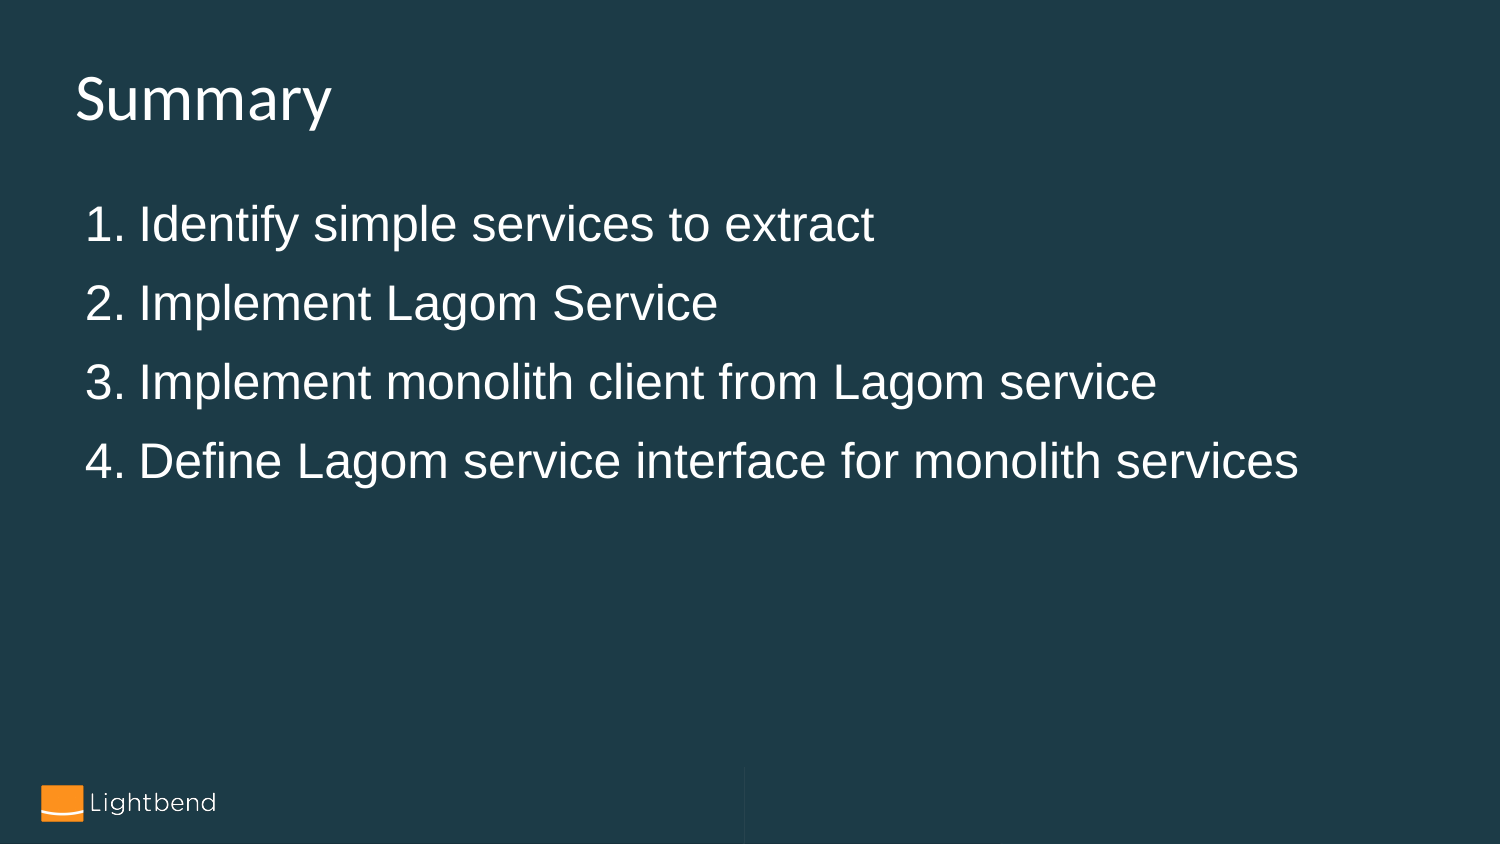

# Summary
Identify simple services to extract
Implement Lagom Service
Implement monolith client from Lagom service
Define Lagom service interface for monolith services